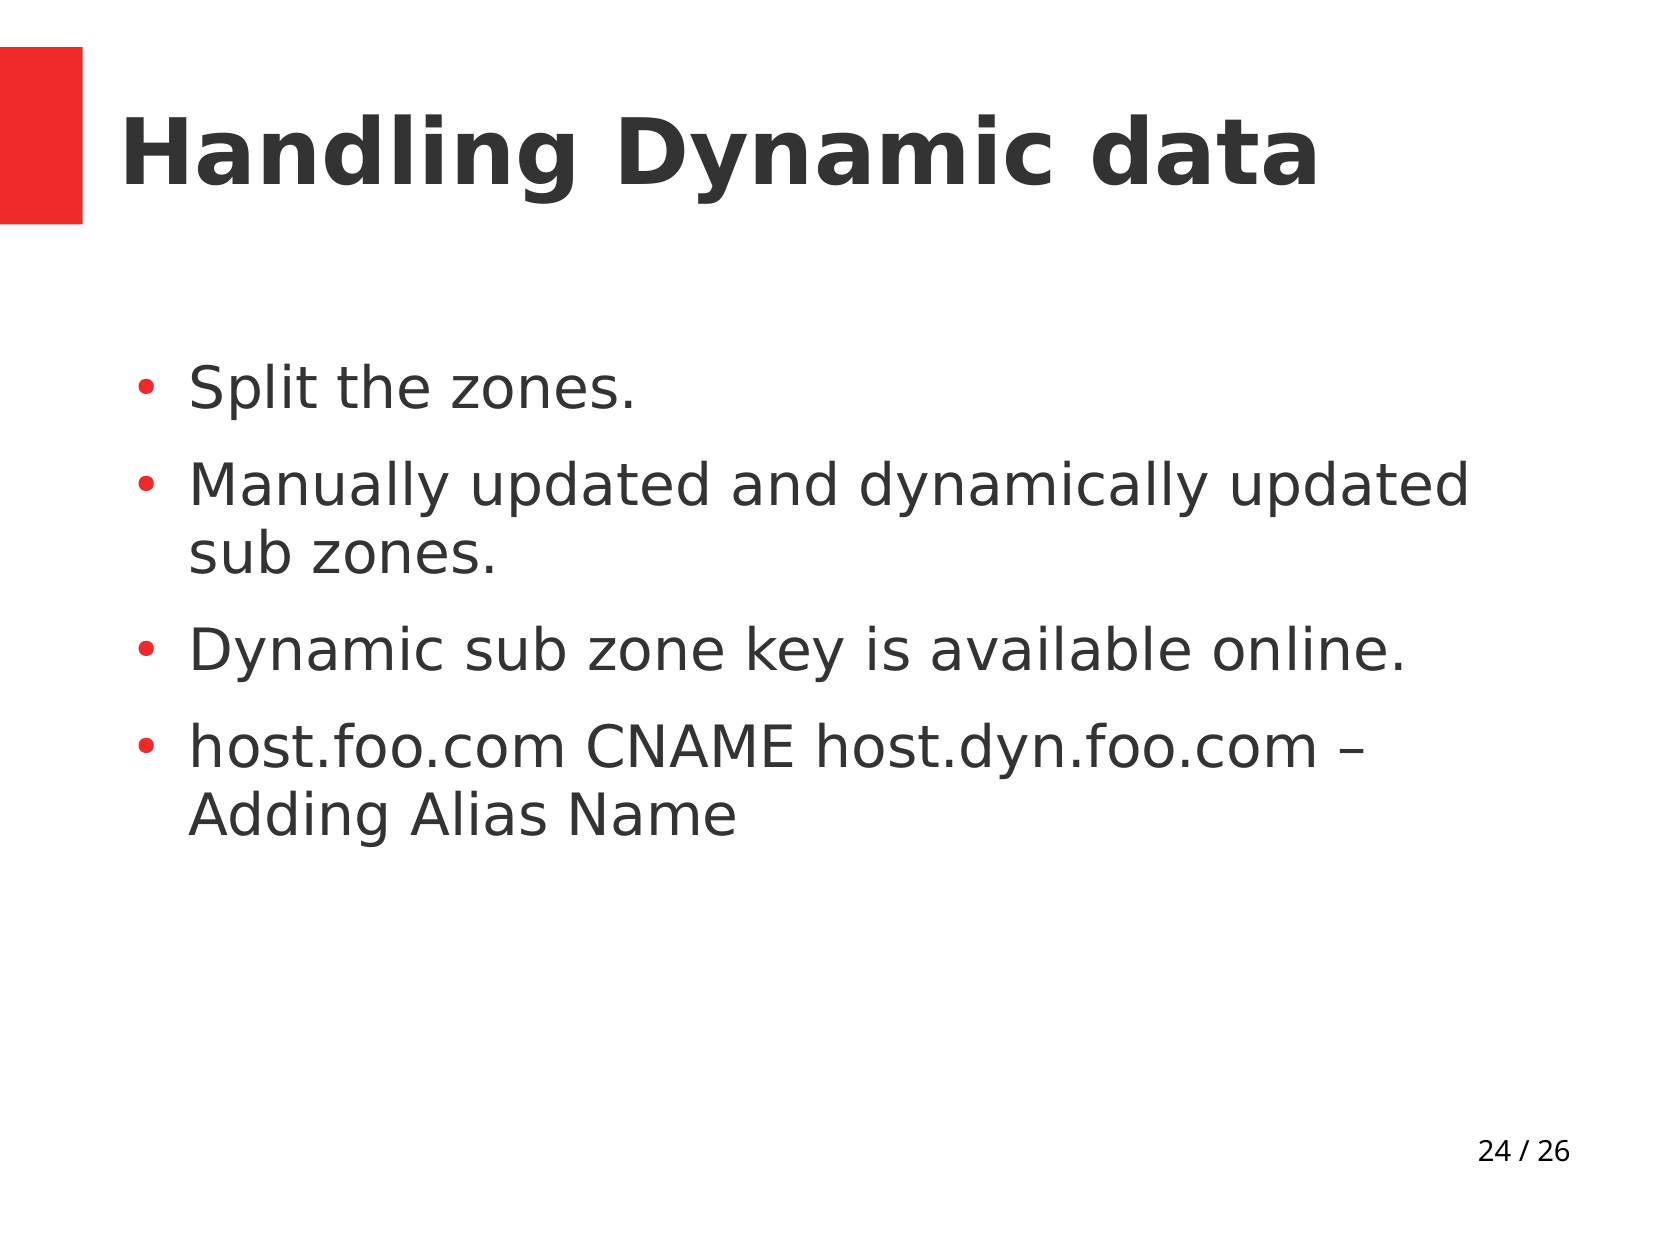

# Handling Dynamic data
Split the zones.
Manually updated and dynamically updated sub zones.
Dynamic sub zone key is available online.
host.foo.com CNAME host.dyn.foo.com – Adding Alias Name
24